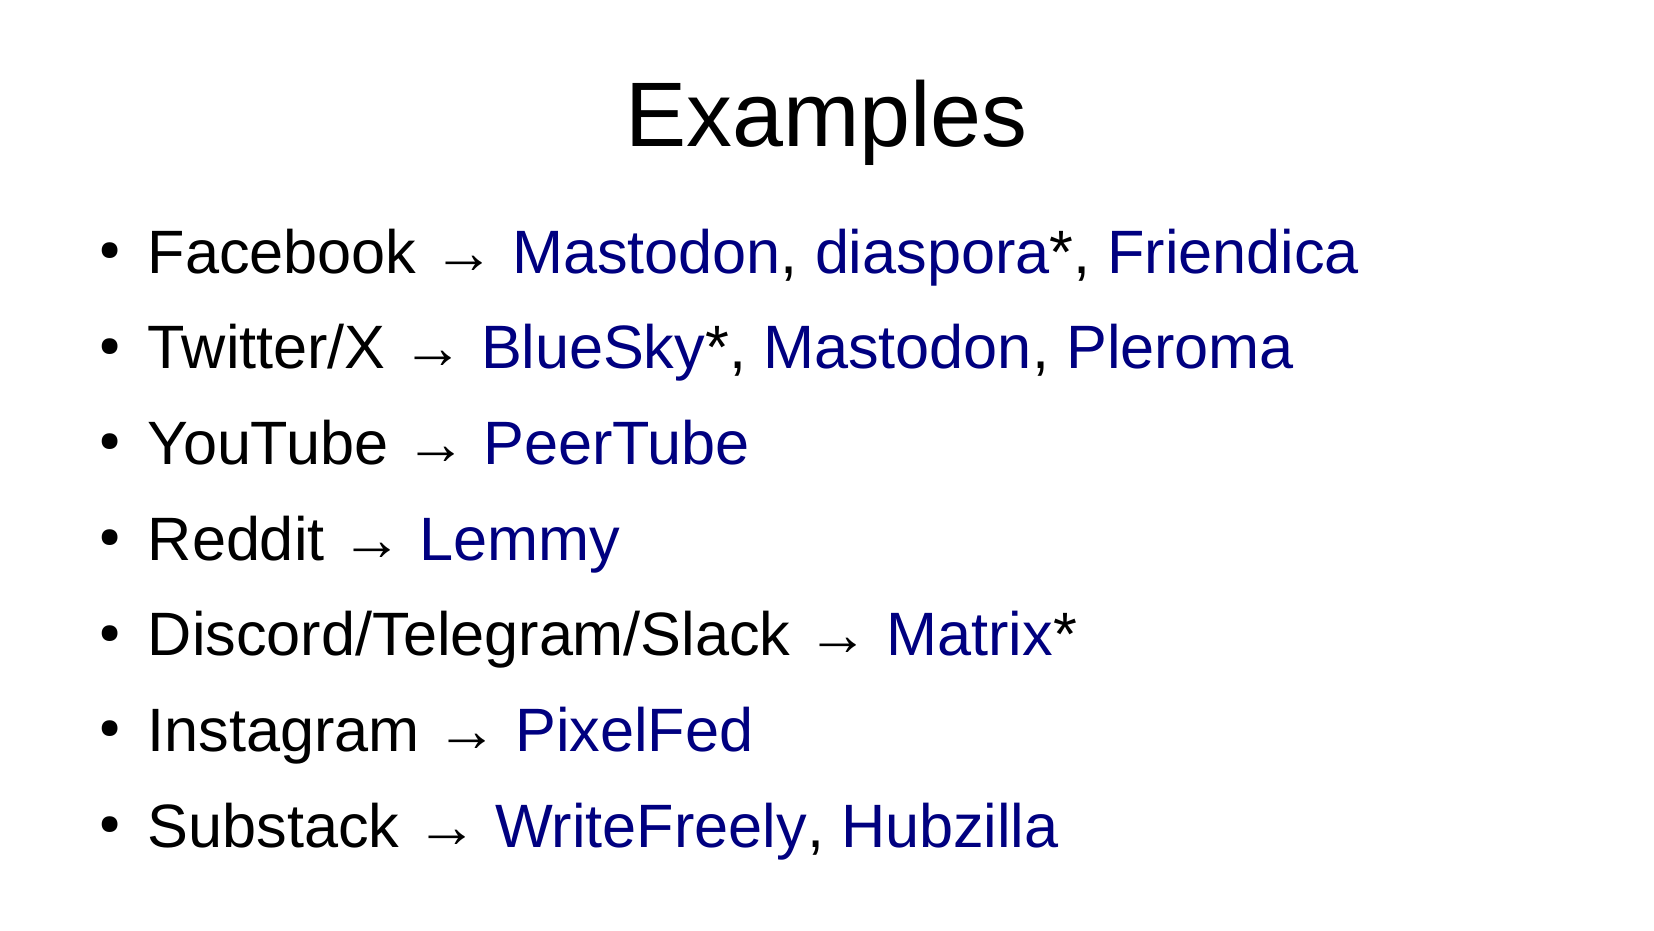

# Examples
Facebook → Mastodon, diaspora*, Friendica
Twitter/X → BlueSky*, Mastodon, Pleroma
YouTube → PeerTube
Reddit → Lemmy
Discord/Telegram/Slack → Matrix*
Instagram → PixelFed
Substack → WriteFreely, Hubzilla